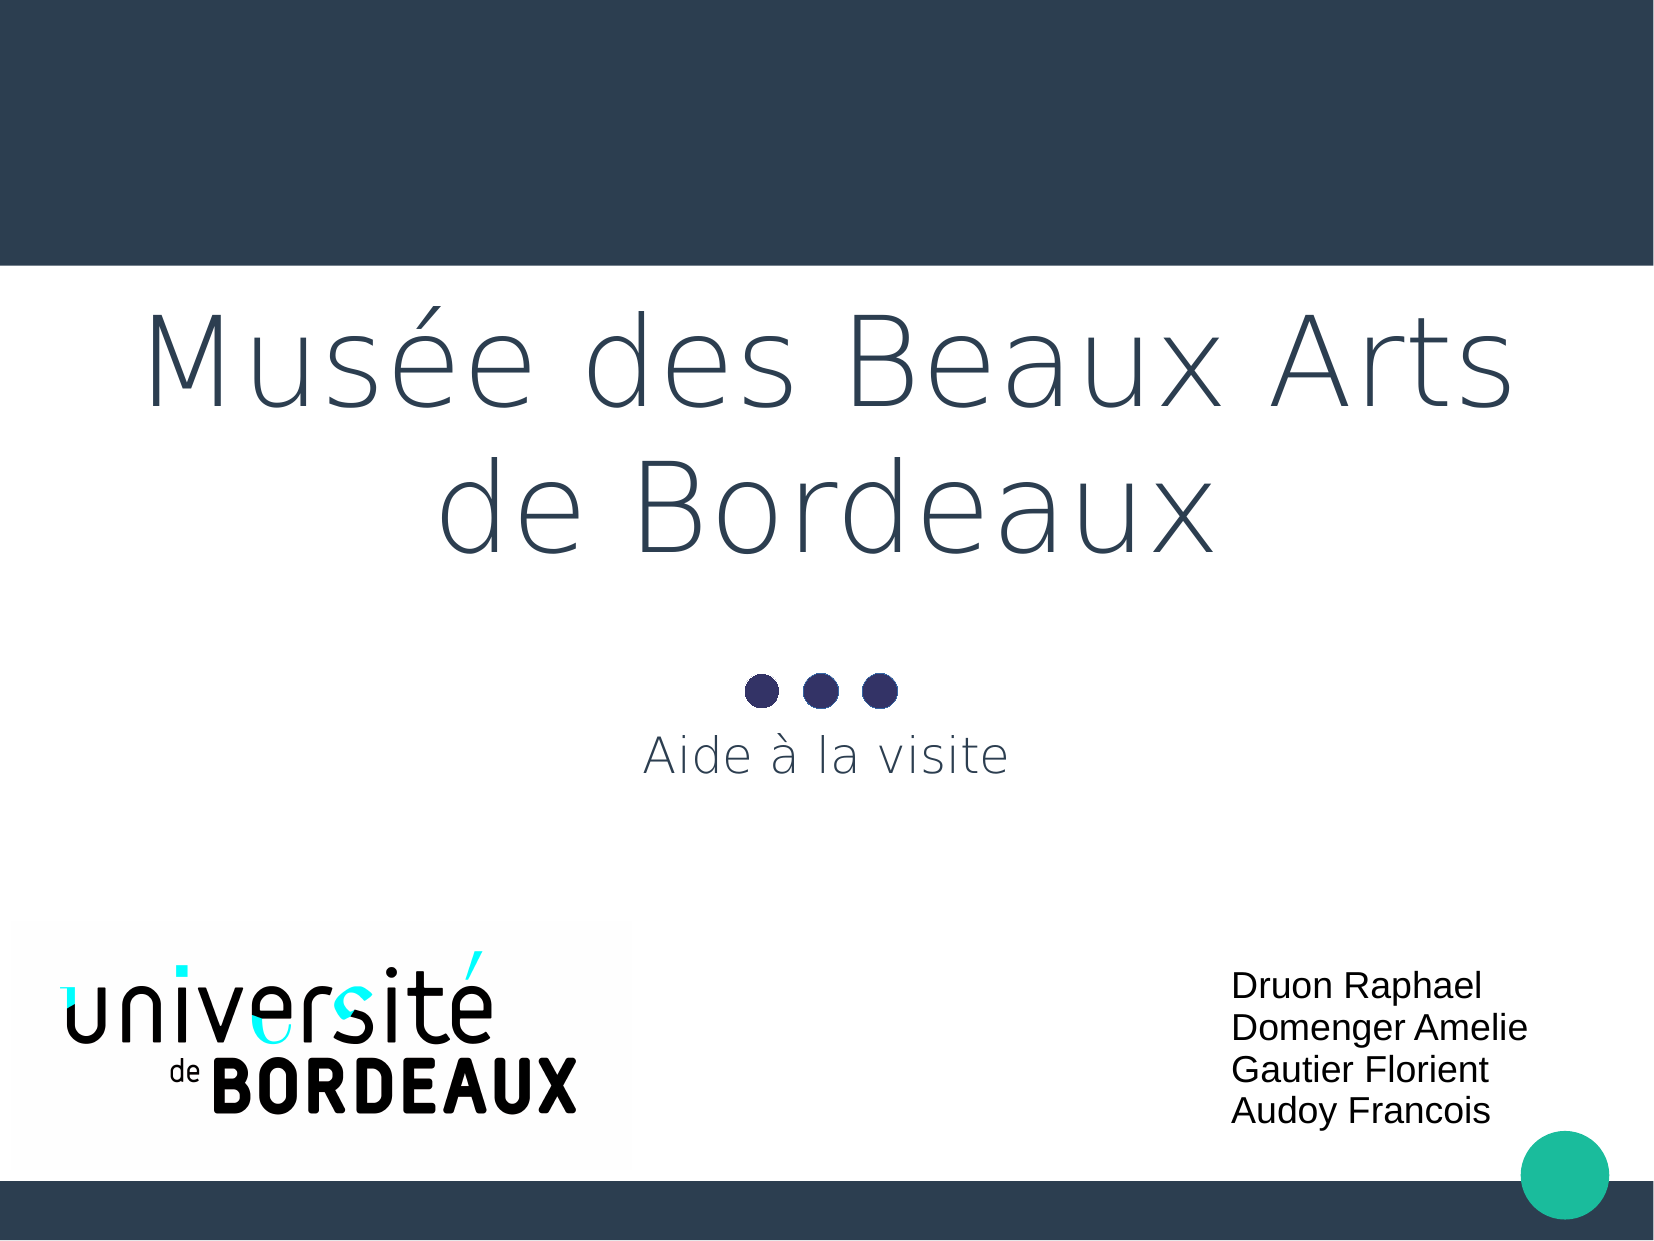

# Musée des Beaux Arts de Bordeaux
Aide à la visite
Druon Raphael
Domenger Amelie
Gautier Florient
Audoy Francois